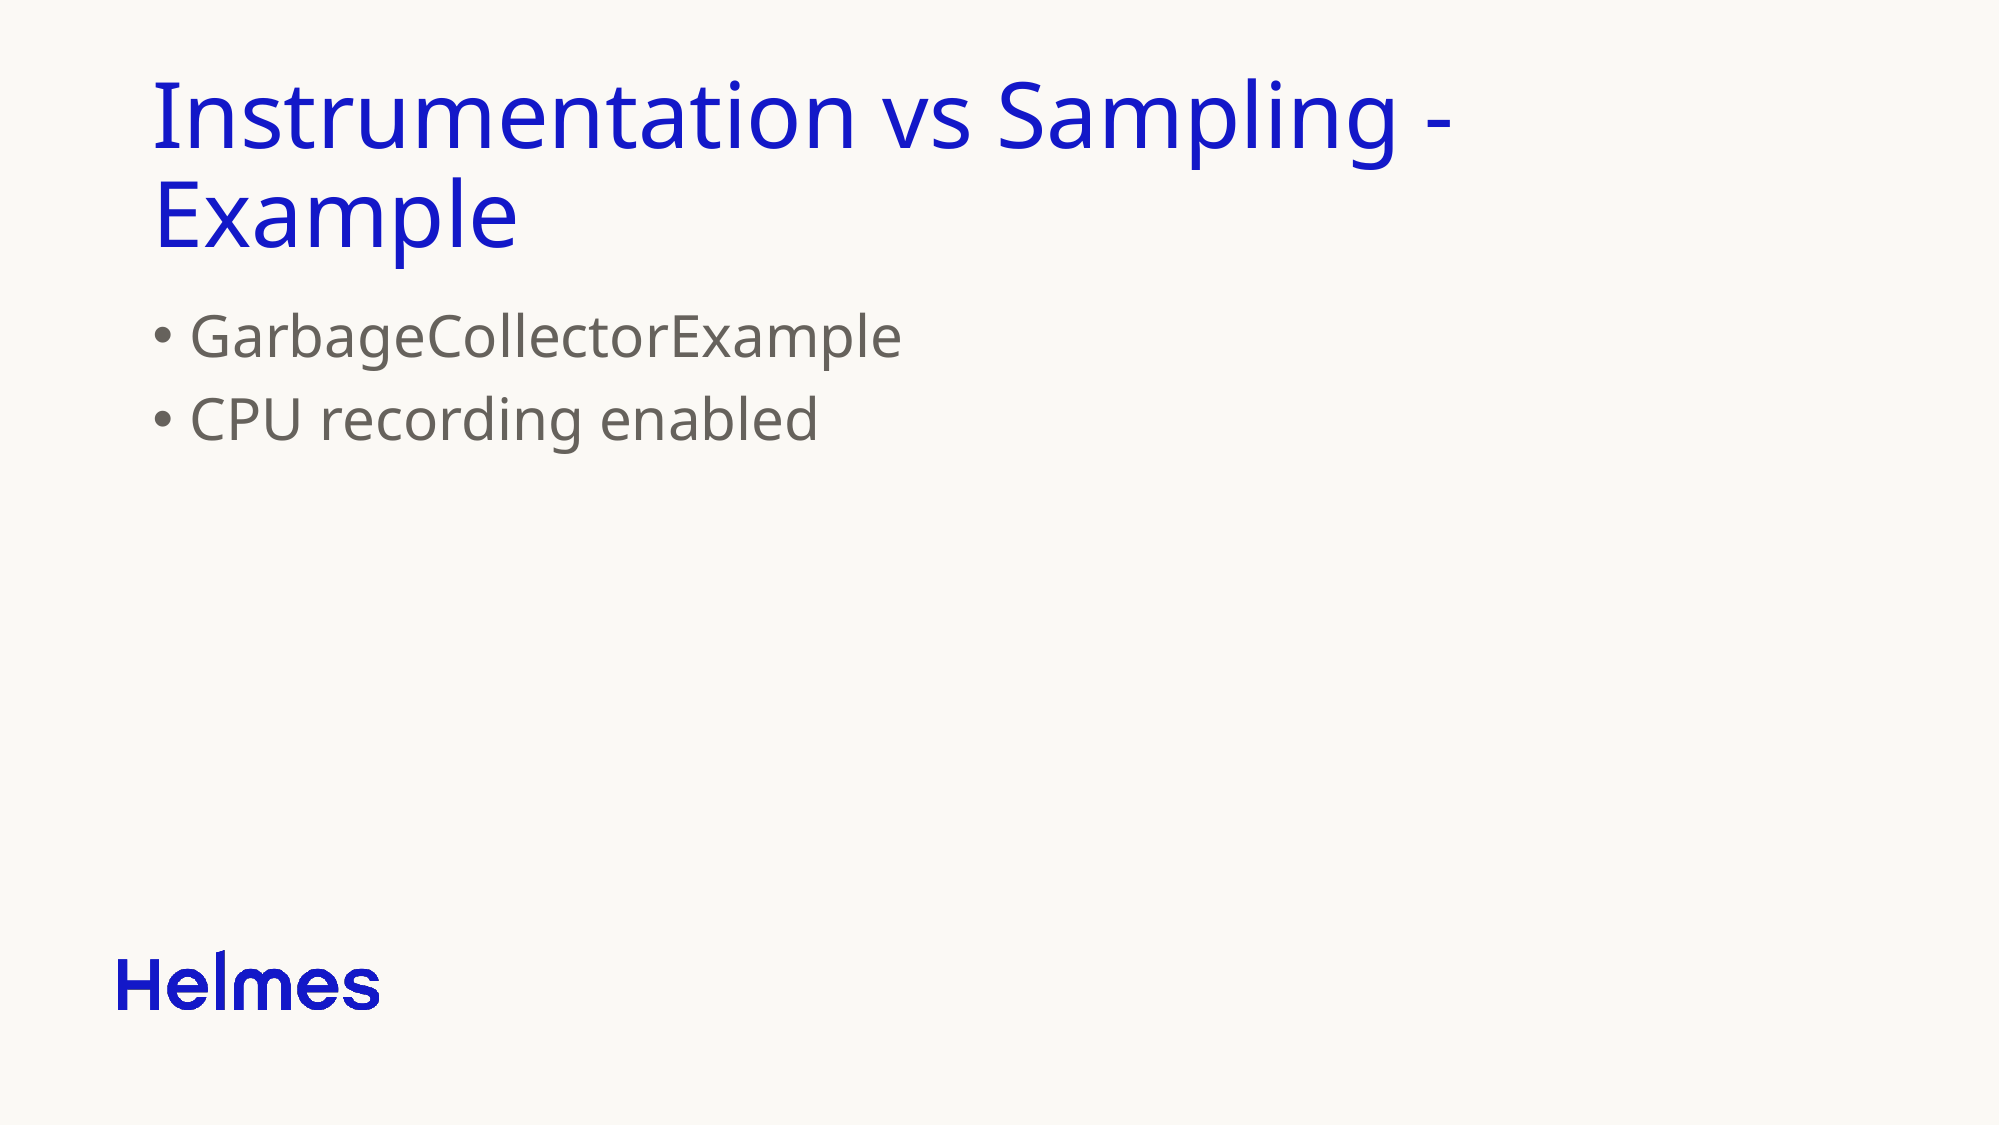

Instrumentation vs Sampling - Example
GarbageCollectorExample
CPU recording enabled